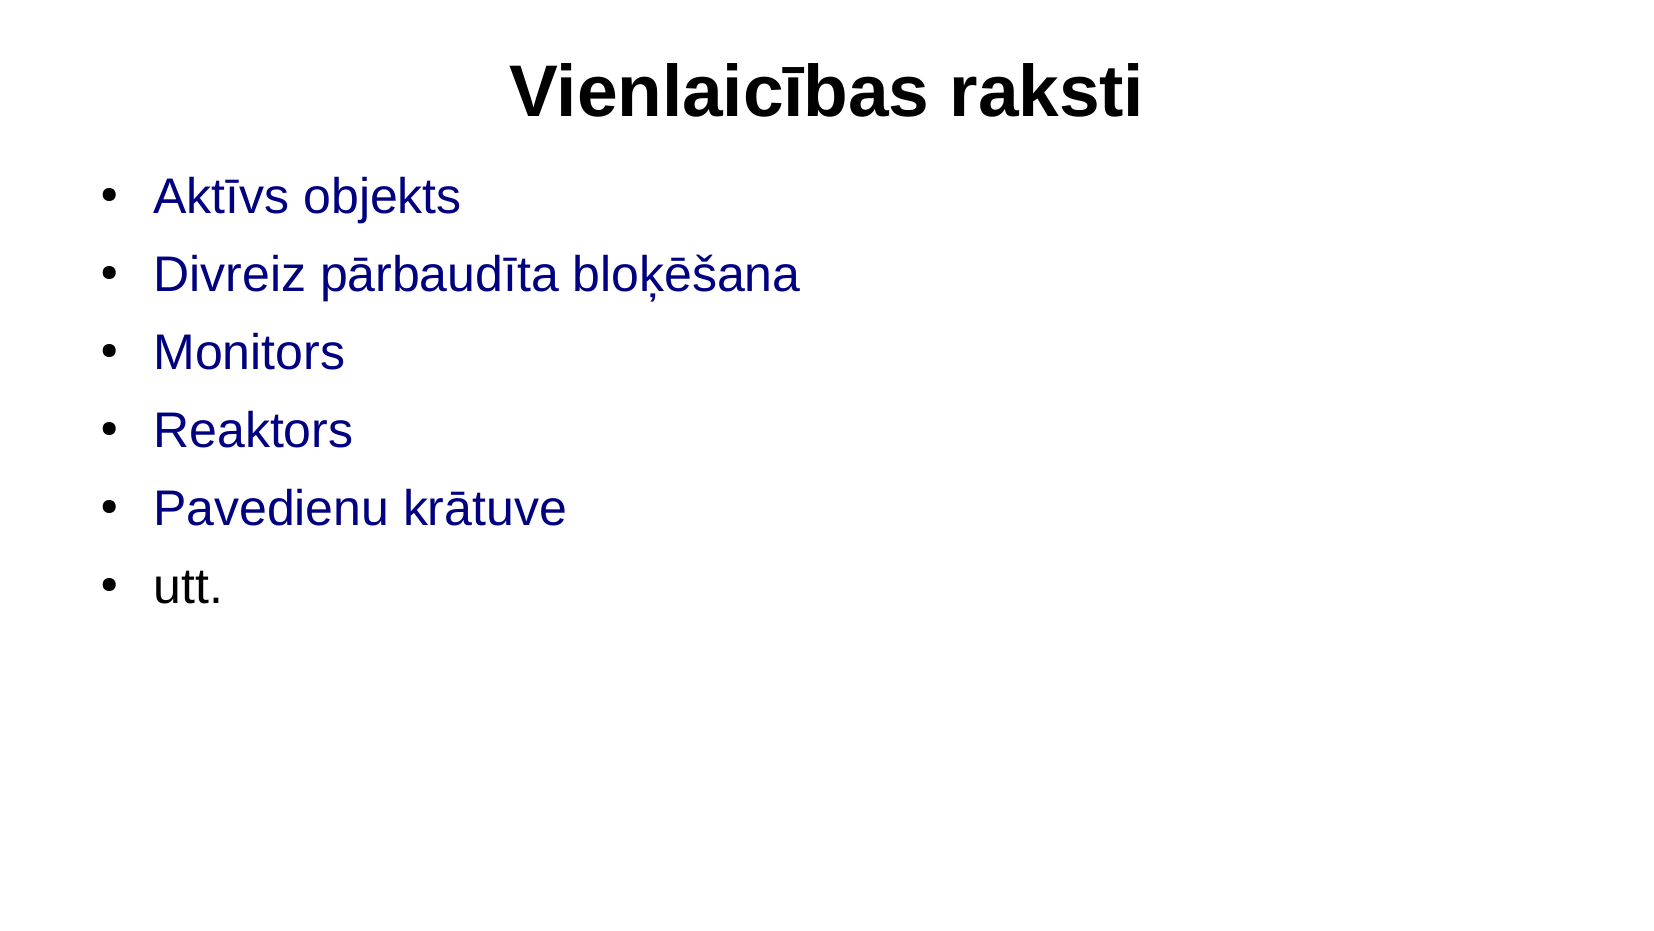

# Vienlaicības raksti
Aktīvs objekts
Divreiz pārbaudīta bloķēšana
Monitors
Reaktors
Pavedienu krātuve
utt.